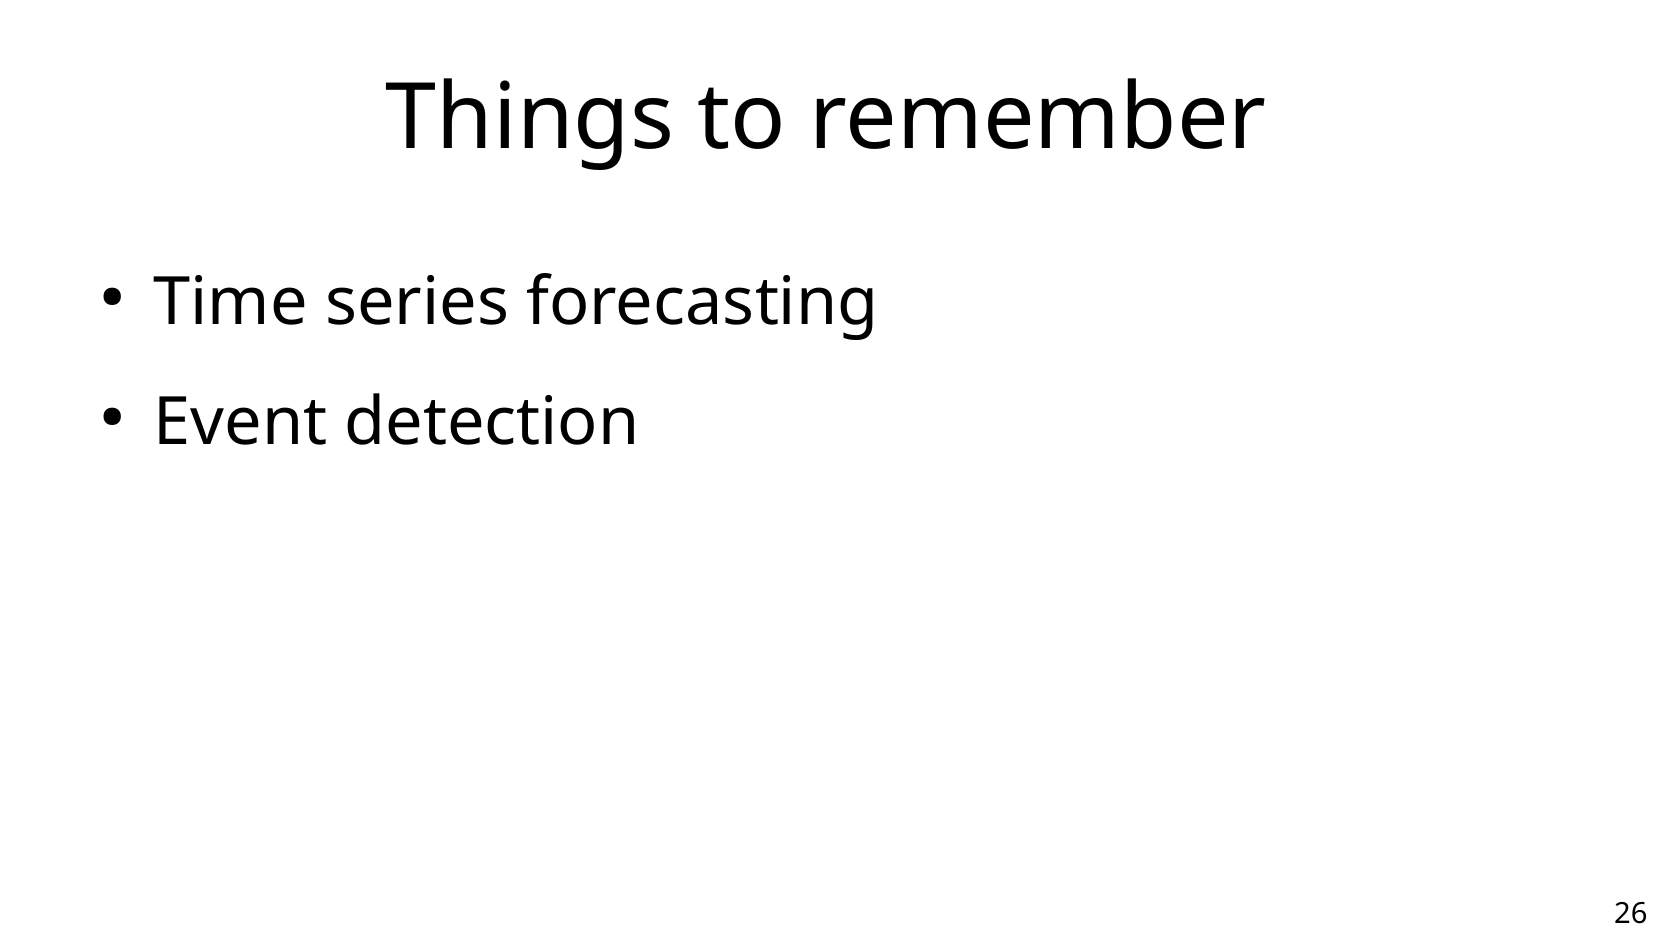

# Things to remember
Time series forecasting
Event detection
26